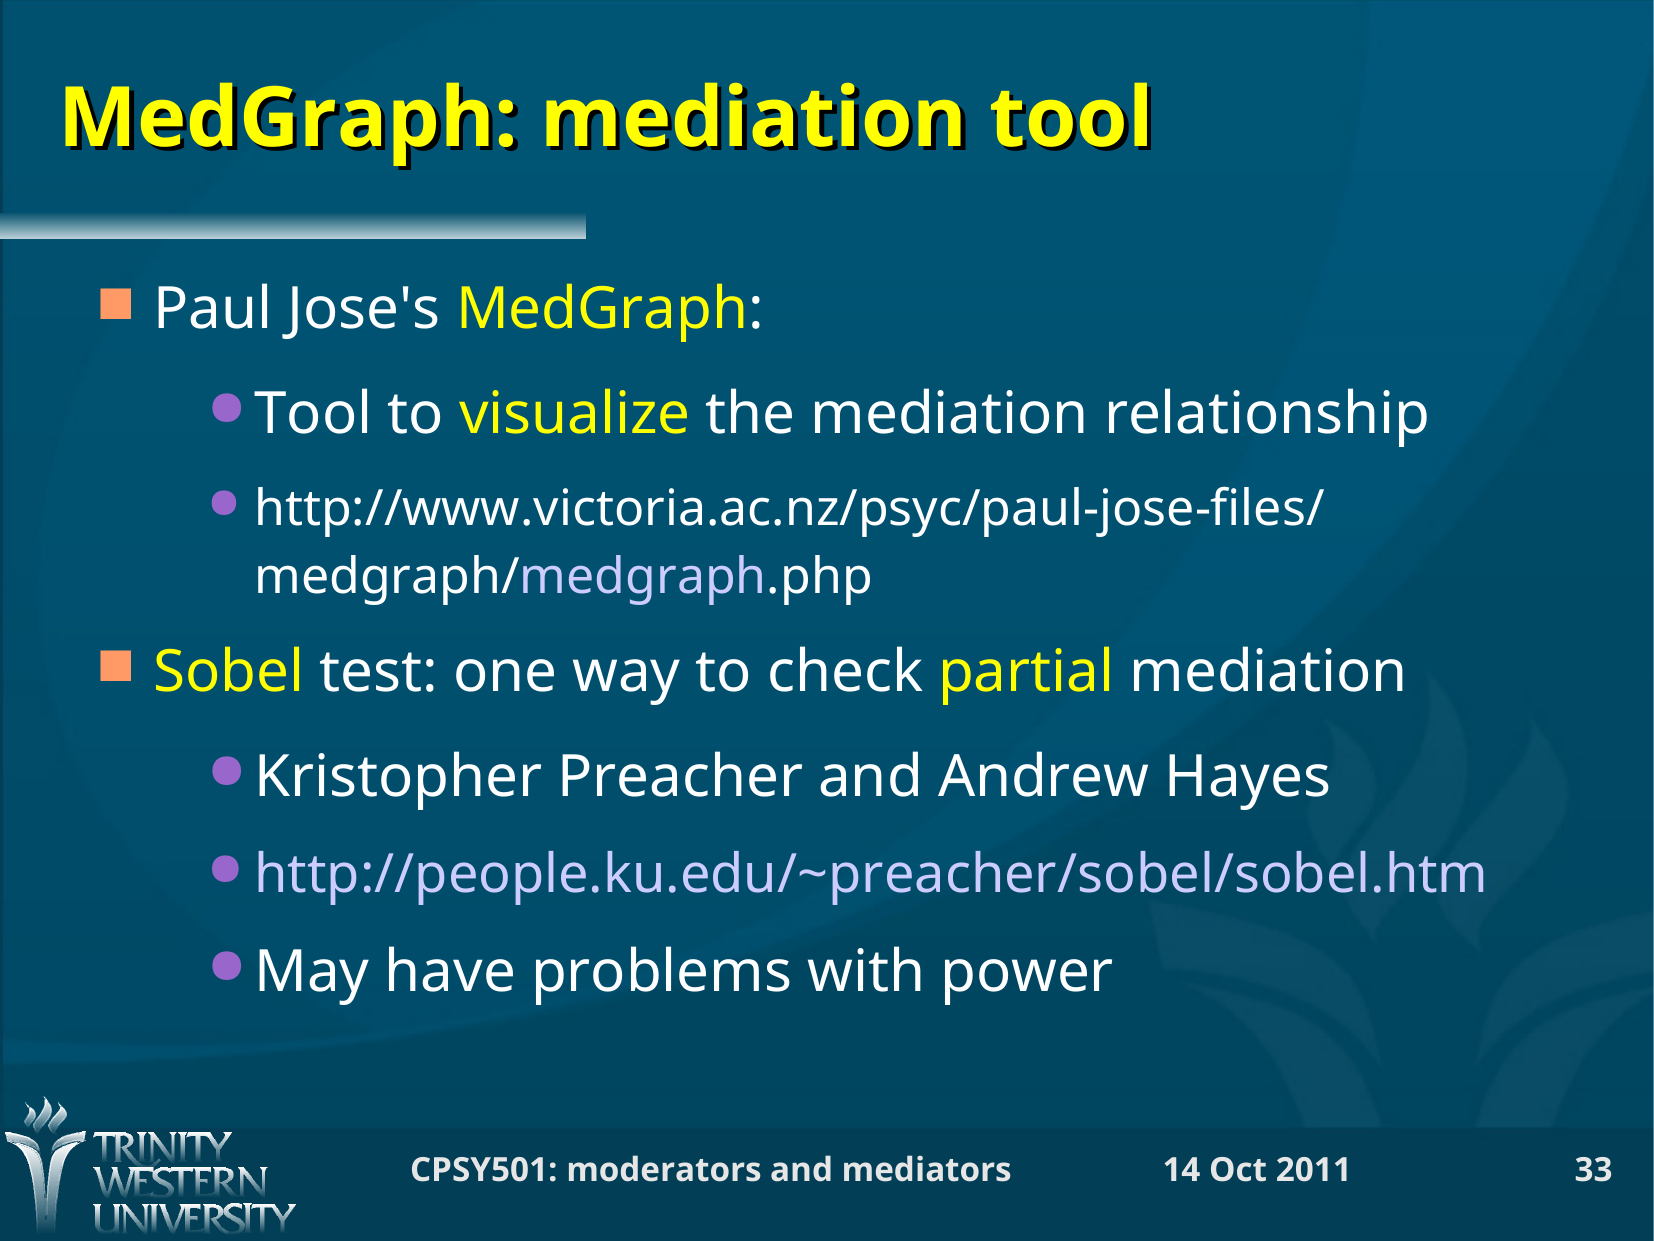

# MedGraph: mediation tool
Paul Jose's MedGraph:
Tool to visualize the mediation relationship
http://www.victoria.ac.nz/psyc/paul-jose-files/medgraph/medgraph.php
Sobel test: one way to check partial mediation
Kristopher Preacher and Andrew Hayes
http://people.ku.edu/~preacher/sobel/sobel.htm
May have problems with power
CPSY501: moderators and mediators
14 Oct 2011
33